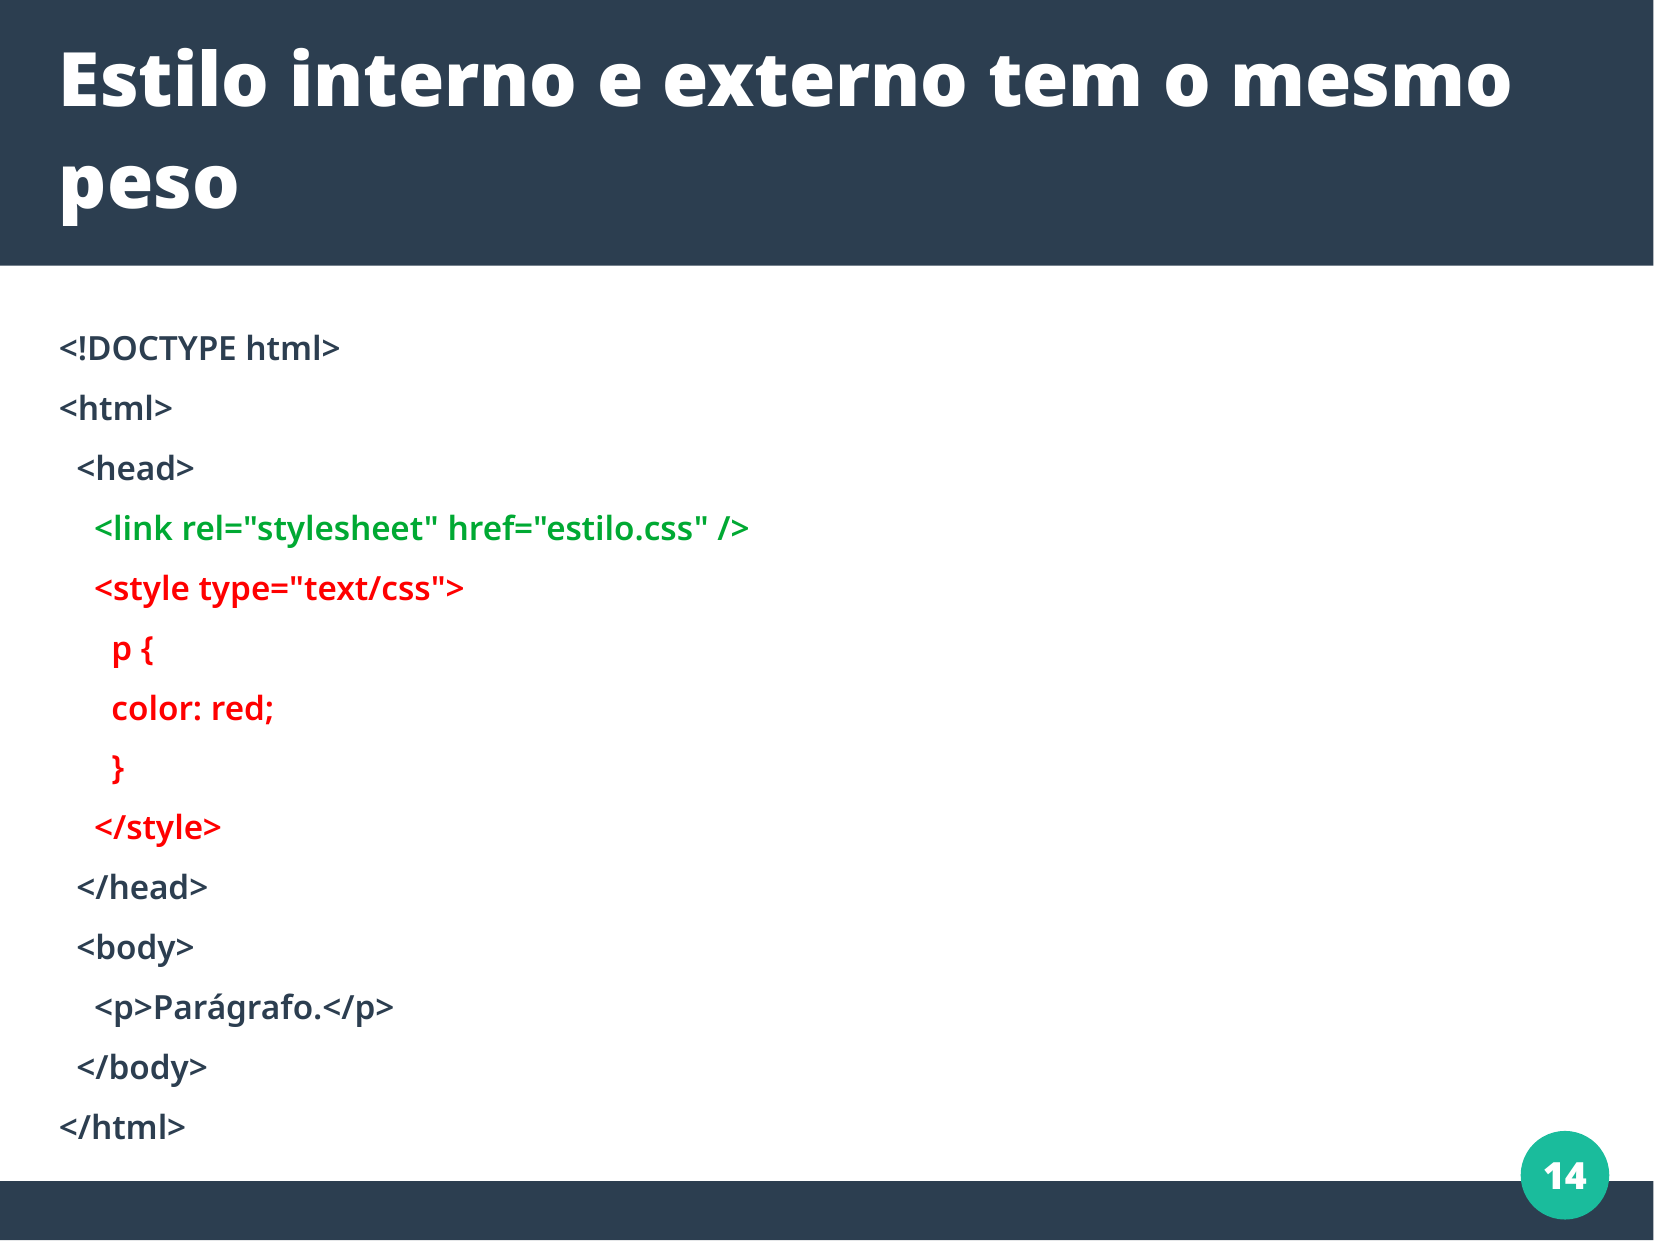

# Estilo interno e externo tem o mesmo peso
<!DOCTYPE html>
<html>
 <head>
 <link rel="stylesheet" href="estilo.css" />
 <style type="text/css">
 p {
 color: red;
 }
 </style>
 </head>
 <body>
 <p>Parágrafo.</p>
 </body>
</html>
14